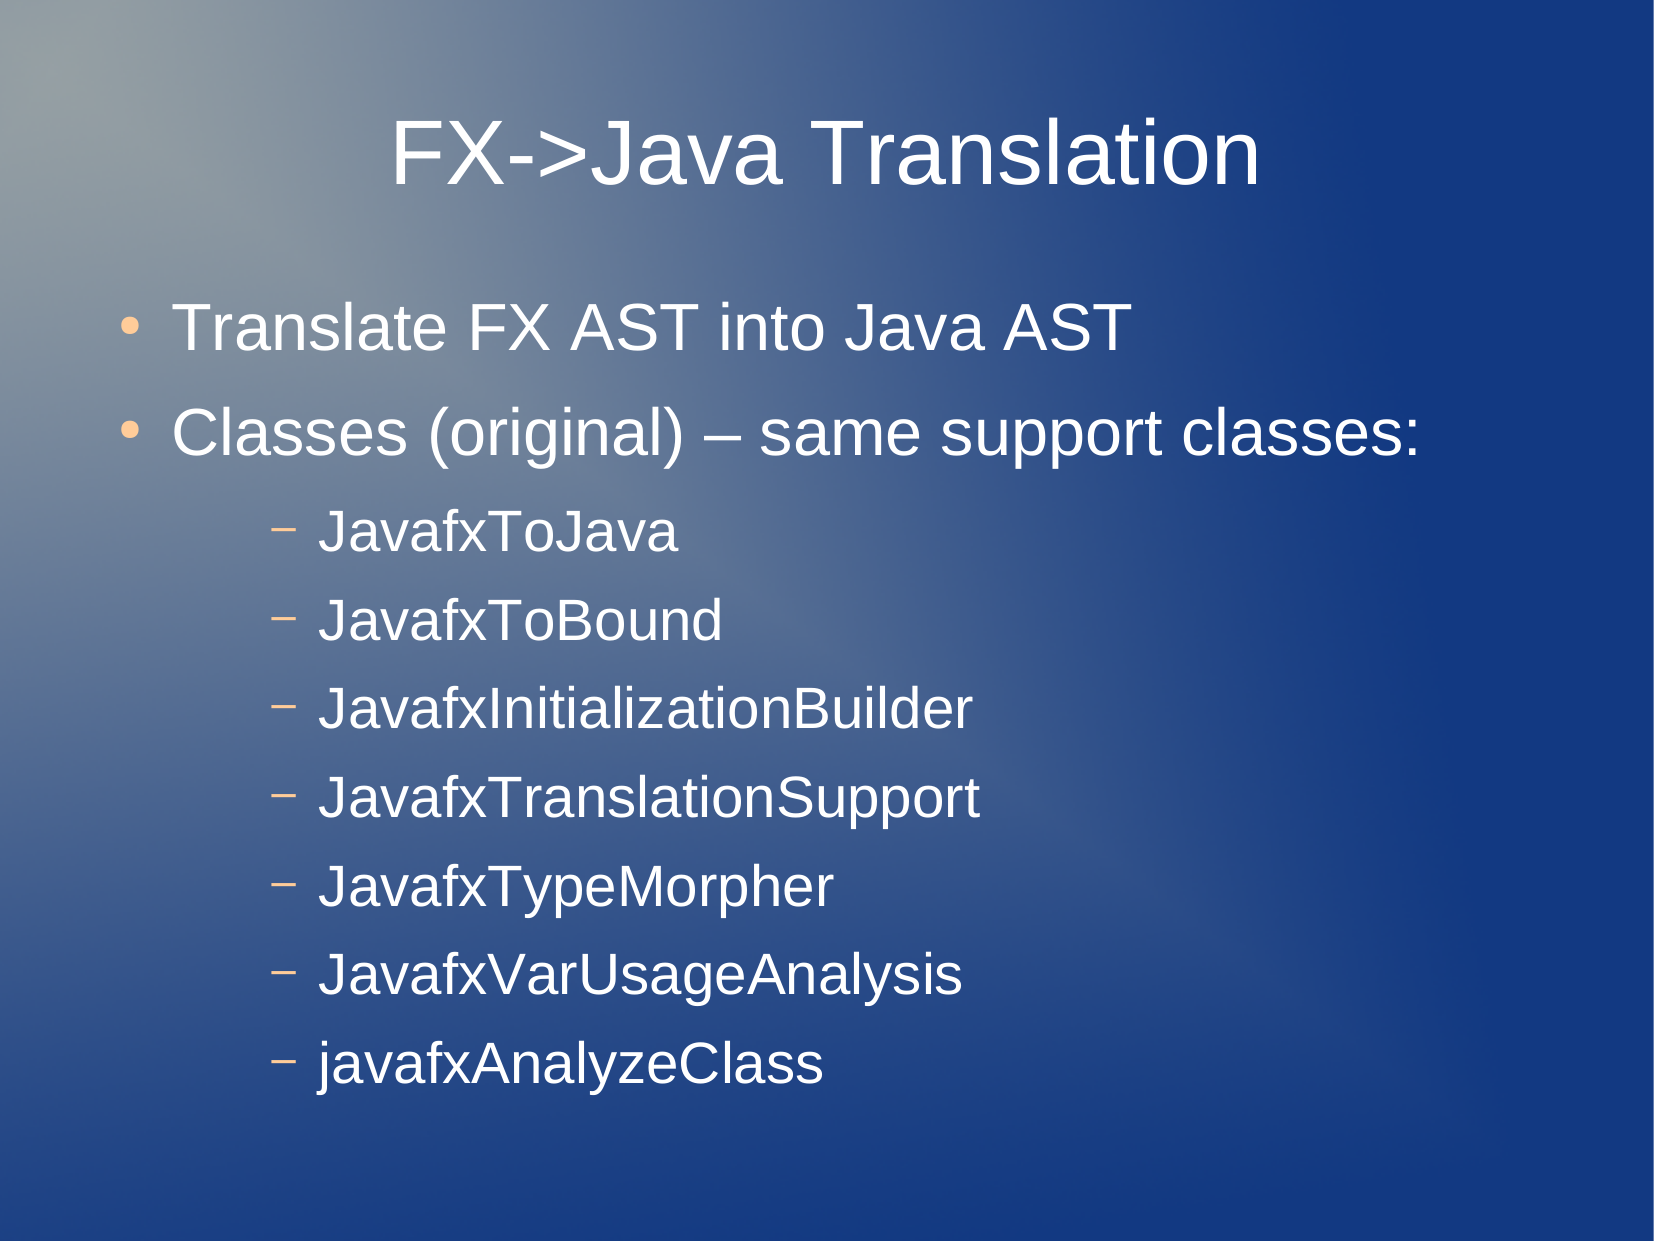

# FX->Java Translation
Translate FX AST into Java AST
Classes (original) – same support classes:
JavafxToJava
JavafxToBound
JavafxInitializationBuilder
JavafxTranslationSupport
JavafxTypeMorpher
JavafxVarUsageAnalysis
javafxAnalyzeClass